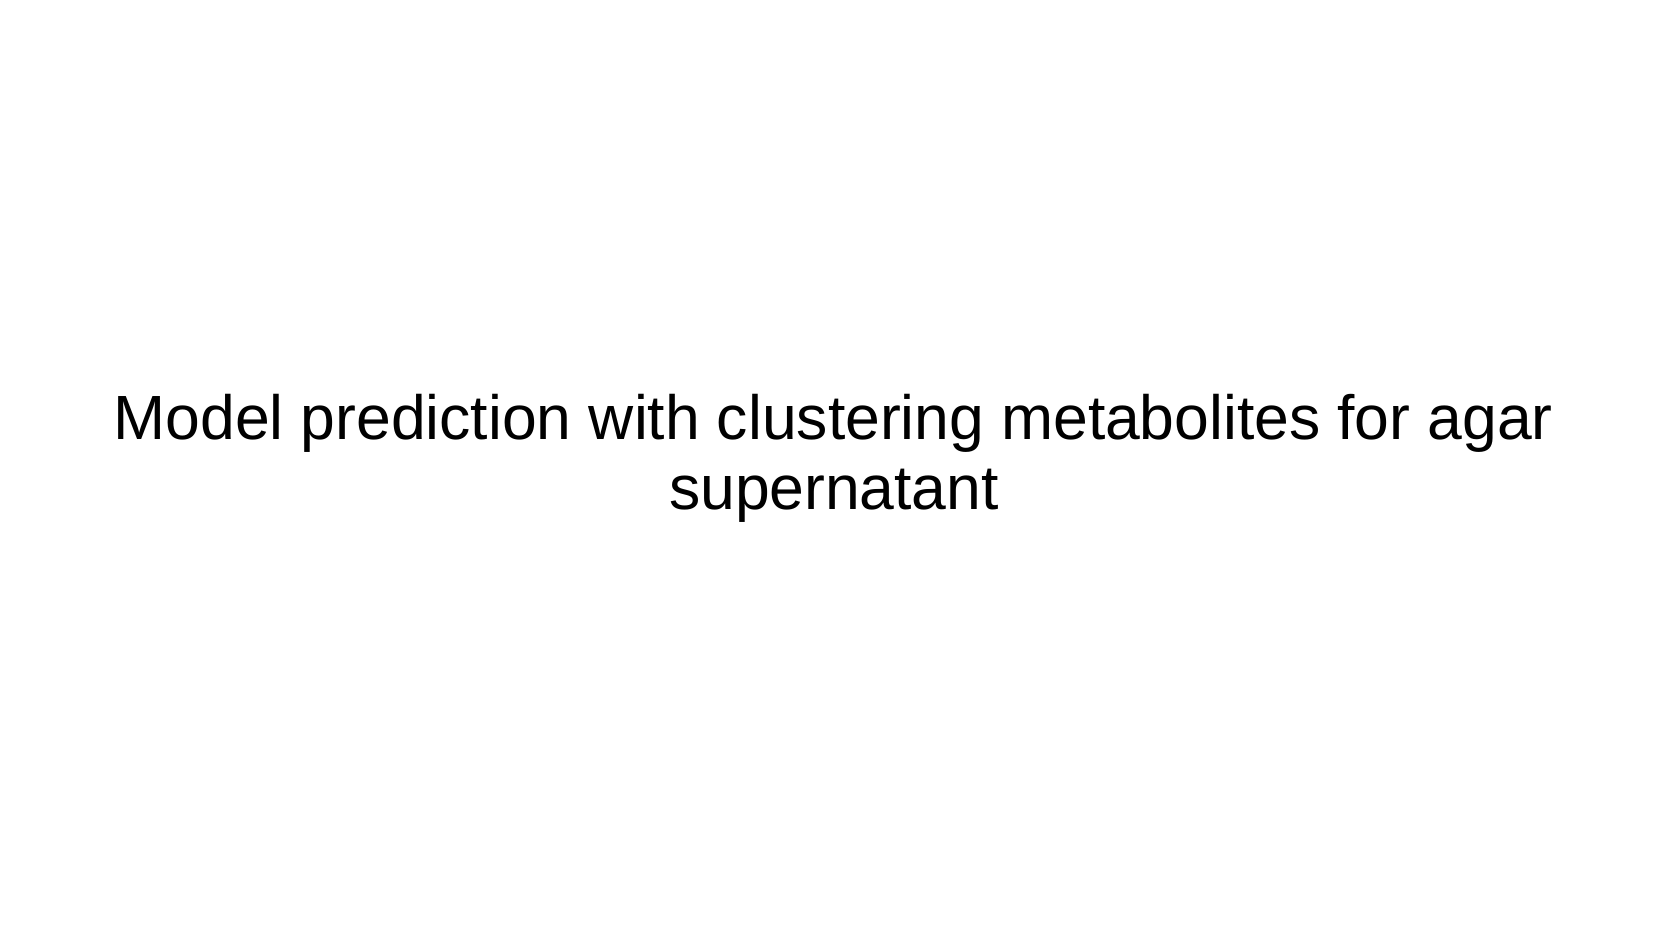

# Model prediction with clustering metabolites for agar supernatant